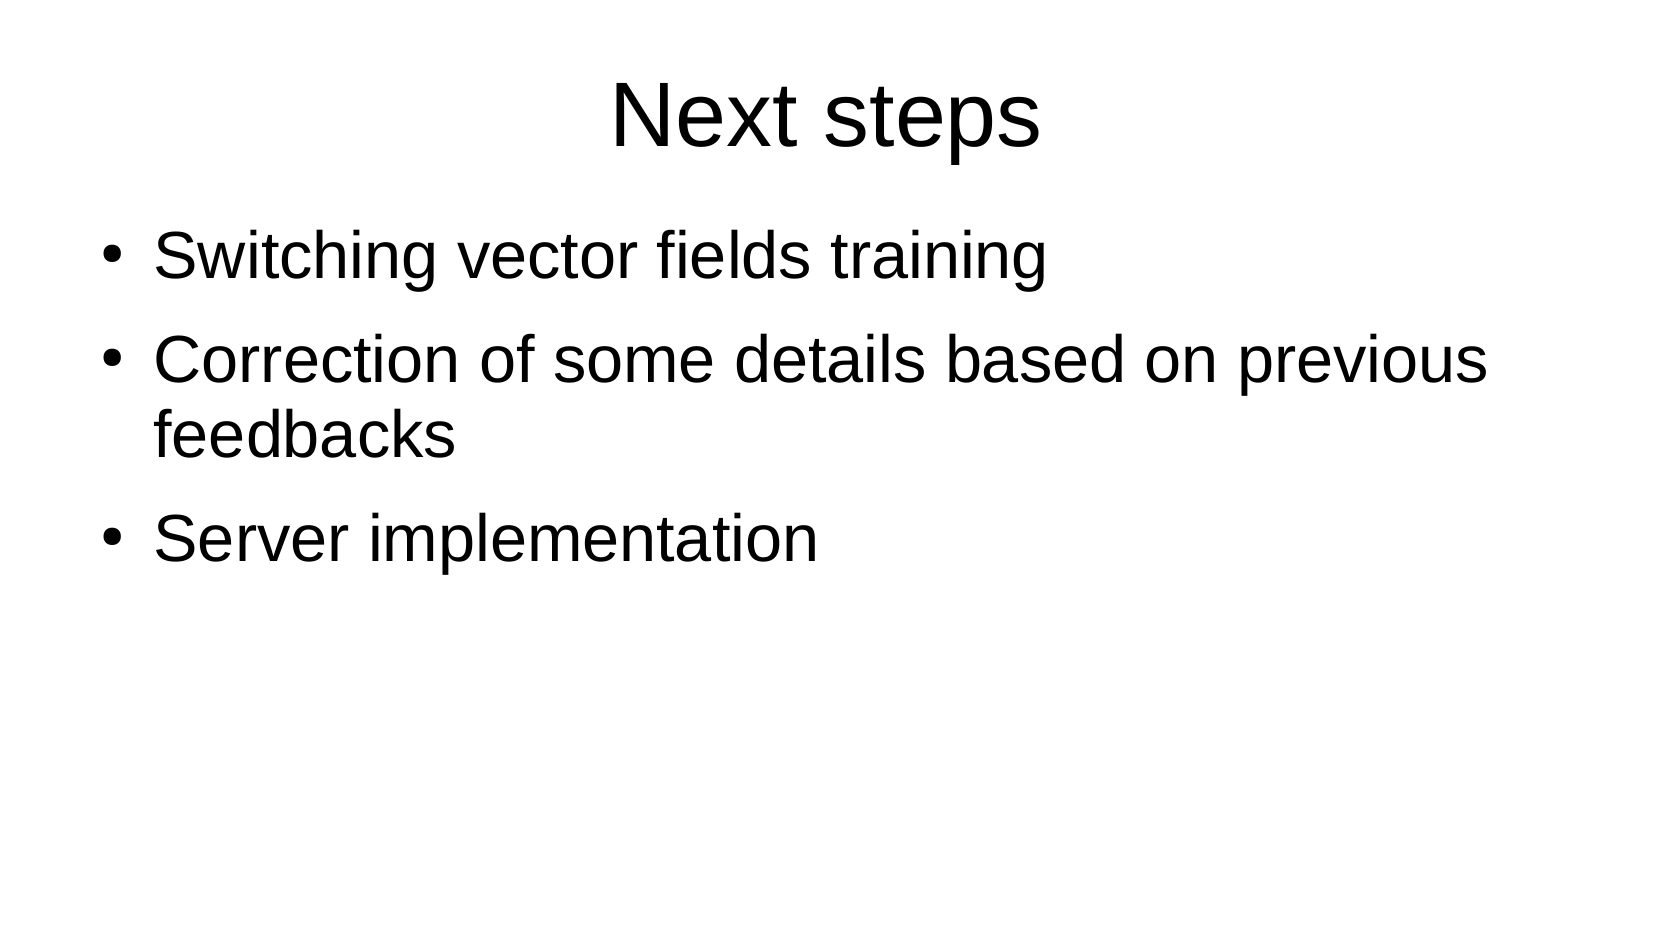

# Next steps
Switching vector fields training
Correction of some details based on previous feedbacks
Server implementation